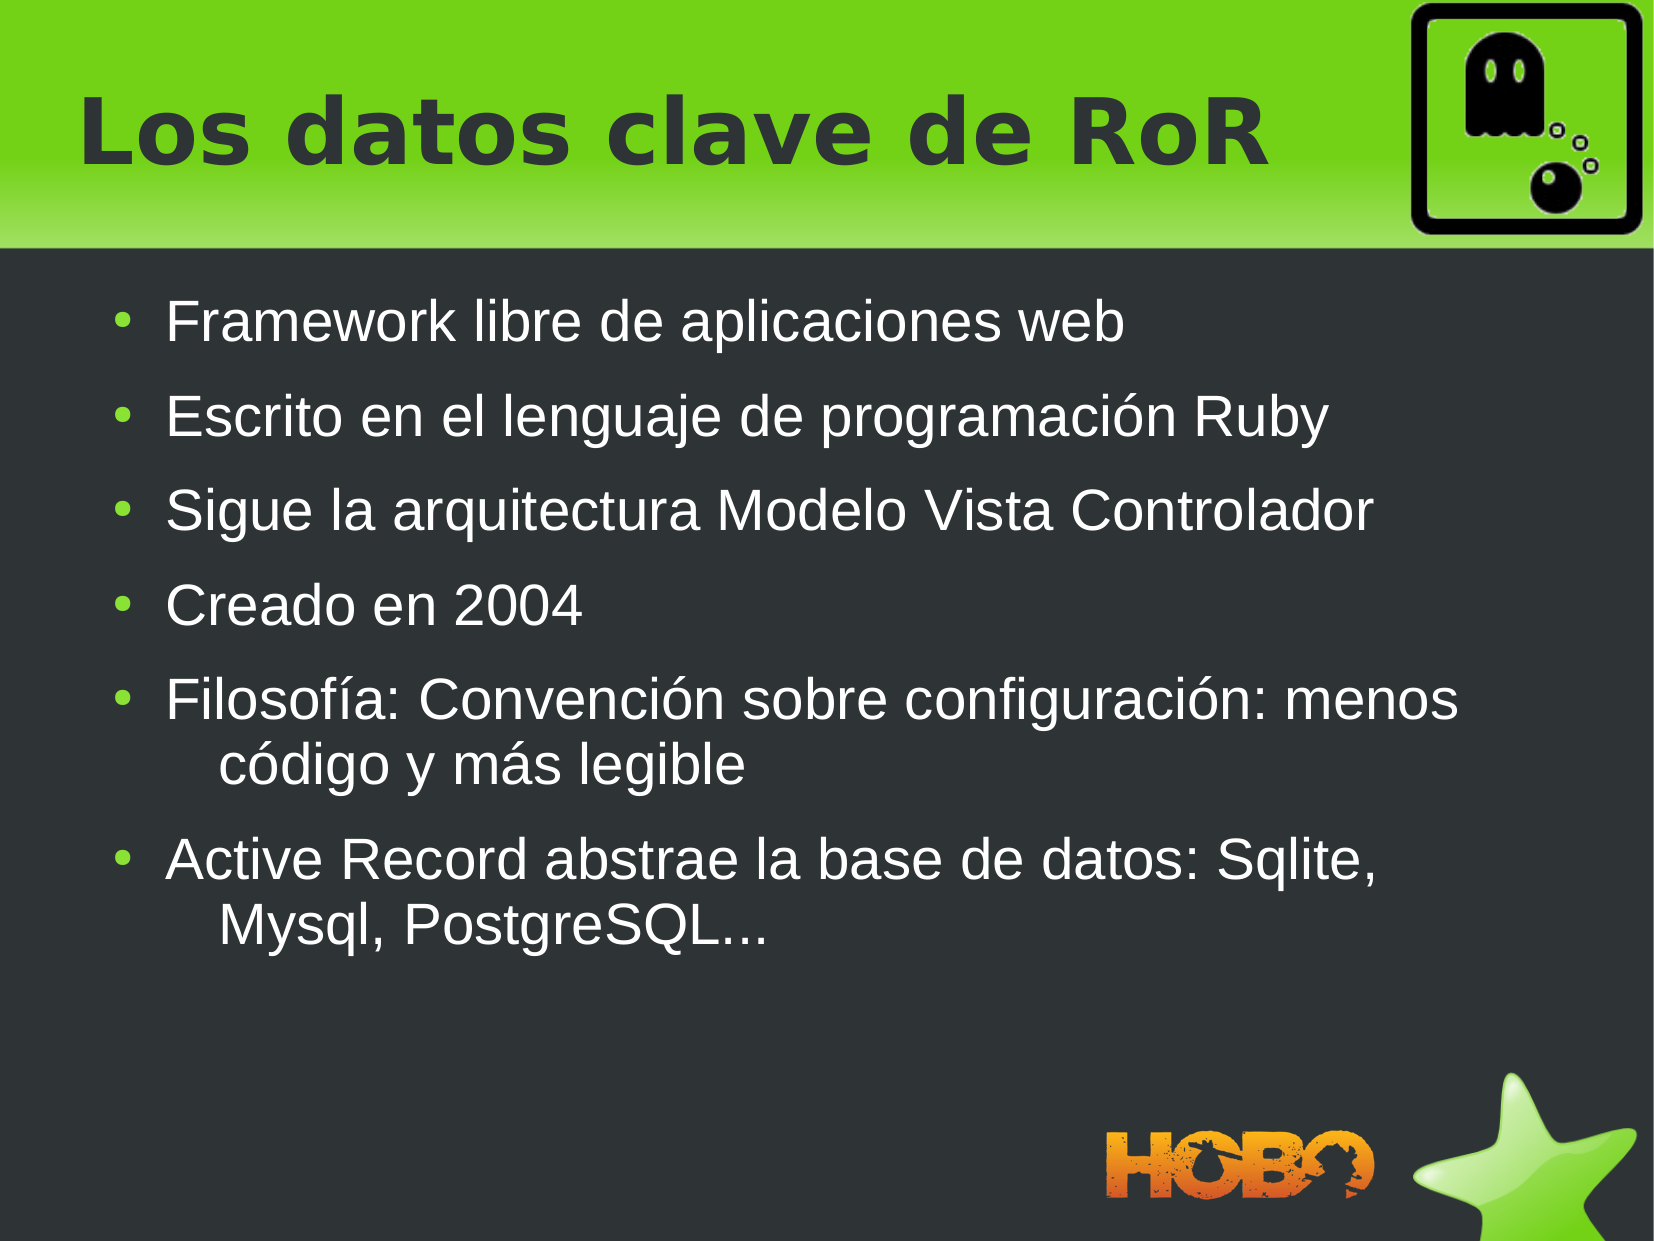

# Los datos clave de RoR
Framework libre de aplicaciones web
Escrito en el lenguaje de programación Ruby
Sigue la arquitectura Modelo Vista Controlador
Creado en 2004
Filosofía: Convención sobre configuración: menos código y más legible
Active Record abstrae la base de datos: Sqlite, Mysql, PostgreSQL...